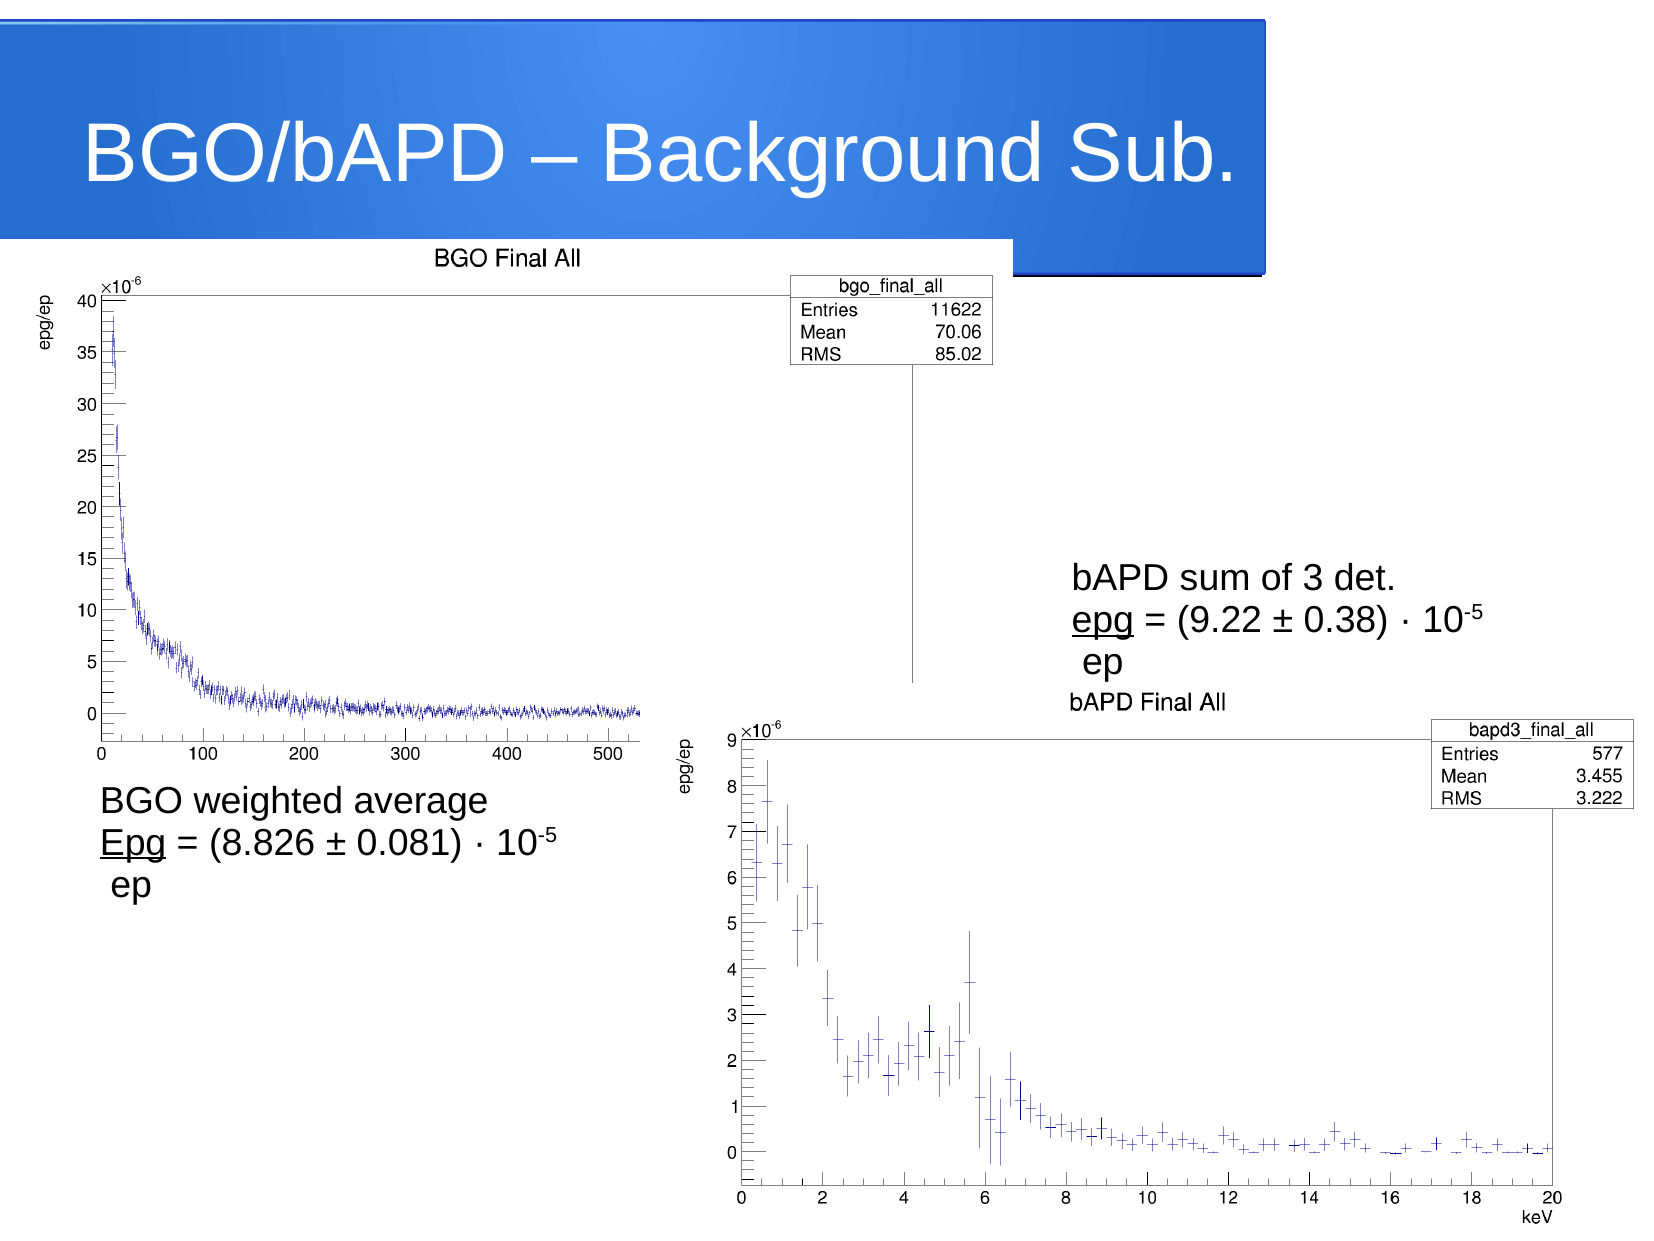

# BGO/bAPD – Background Sub.
bAPD sum of 3 det.
epg = (9.22 ± 0.38) · 10-5
 ep
BGO weighted average
Epg = (8.826 ± 0.081) · 10-5
 ep